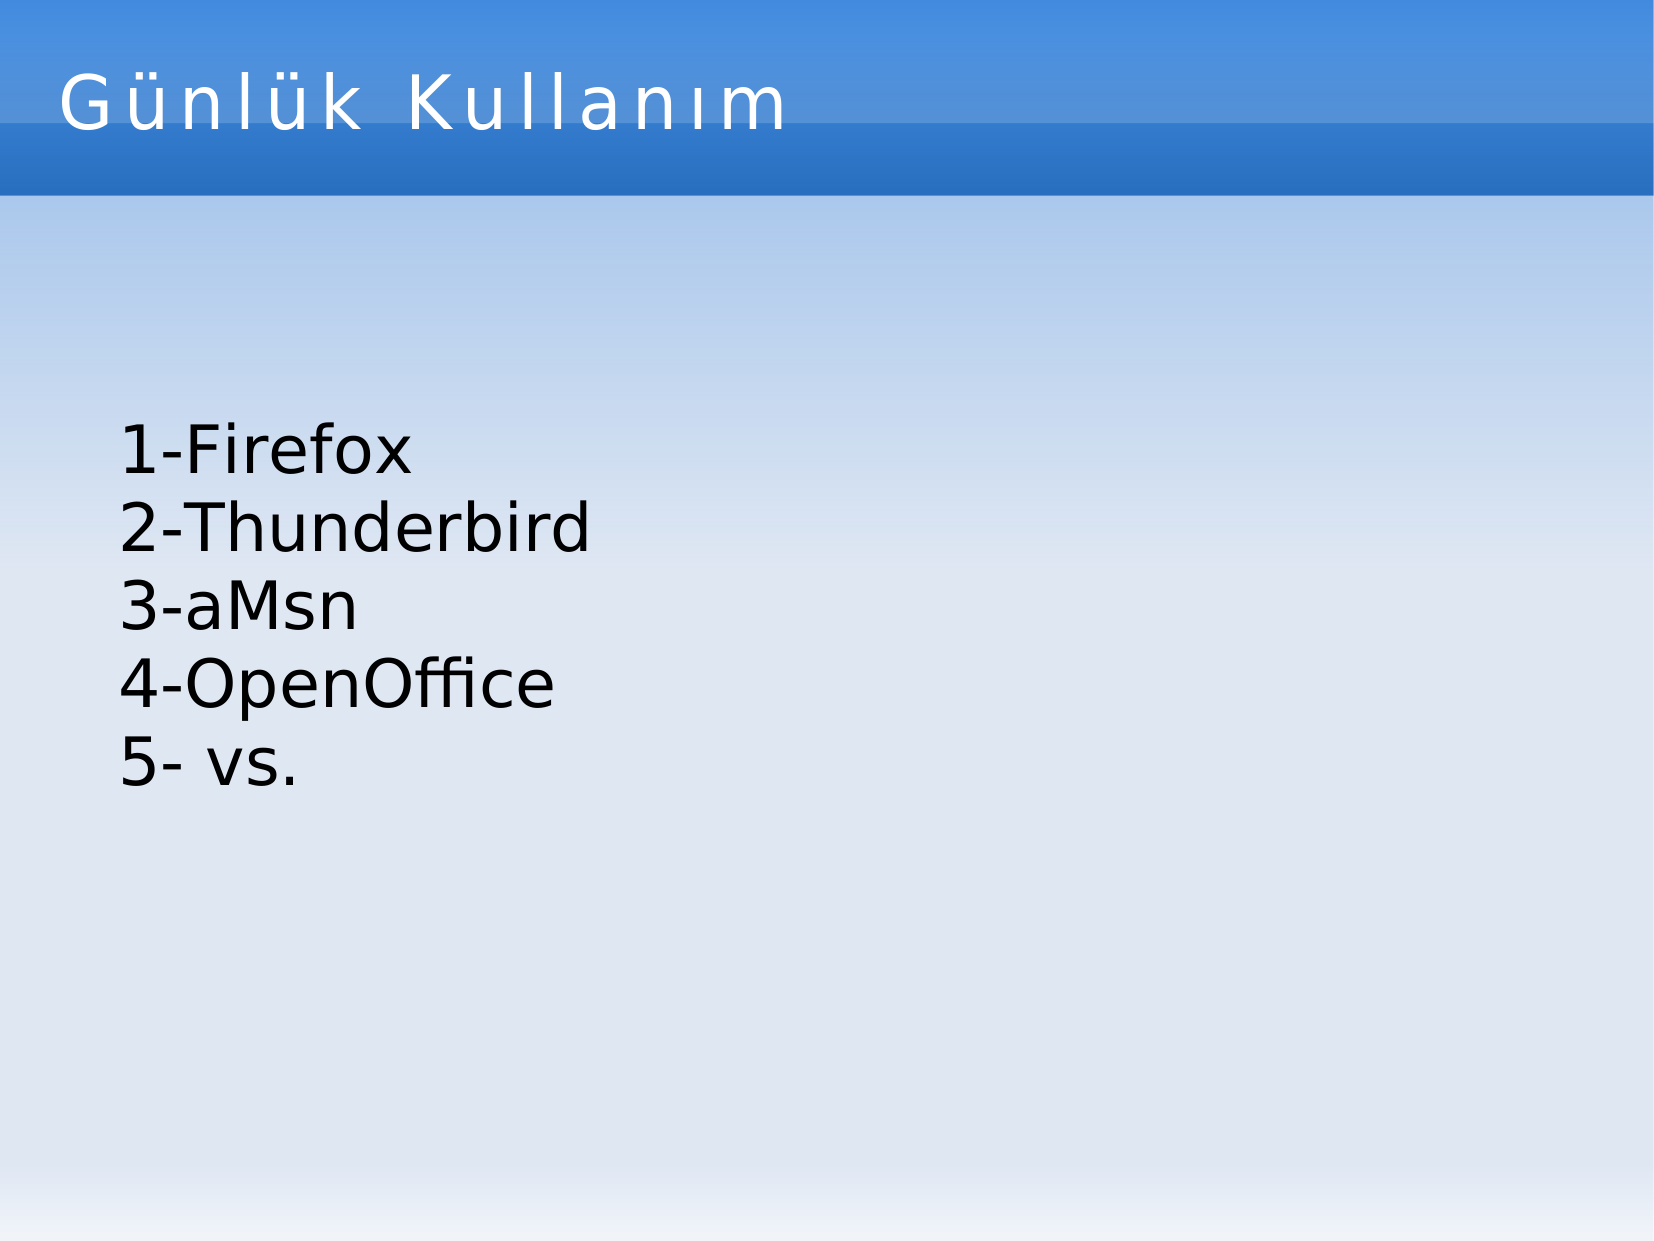

# Günlük Kullanım
1-Firefox
2-Thunderbird
3-aMsn
4-OpenOffice
5- vs.